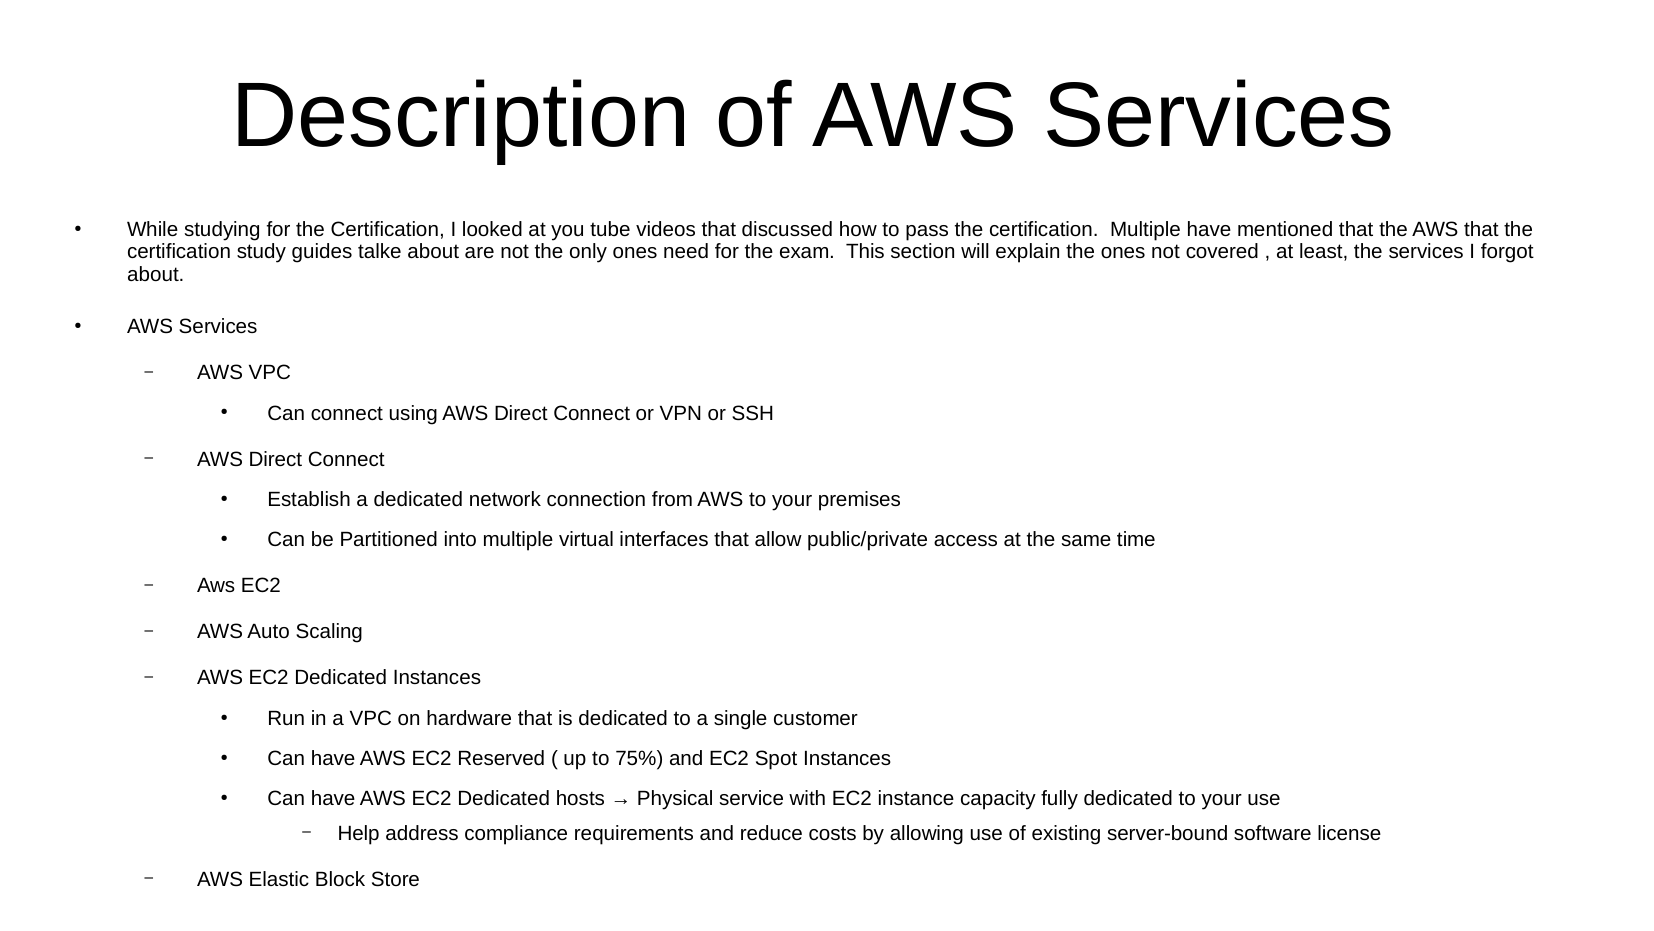

# Description of AWS Services
While studying for the Certification, I looked at you tube videos that discussed how to pass the certification. Multiple have mentioned that the AWS that the certification study guides talke about are not the only ones need for the exam. This section will explain the ones not covered , at least, the services I forgot about.
AWS Services
AWS VPC
Can connect using AWS Direct Connect or VPN or SSH
AWS Direct Connect
Establish a dedicated network connection from AWS to your premises
Can be Partitioned into multiple virtual interfaces that allow public/private access at the same time
Aws EC2
AWS Auto Scaling
AWS EC2 Dedicated Instances
Run in a VPC on hardware that is dedicated to a single customer
Can have AWS EC2 Reserved ( up to 75%) and EC2 Spot Instances
Can have AWS EC2 Dedicated hosts → Physical service with EC2 instance capacity fully dedicated to your use
Help address compliance requirements and reduce costs by allowing use of existing server-bound software license
AWS Elastic Block Store